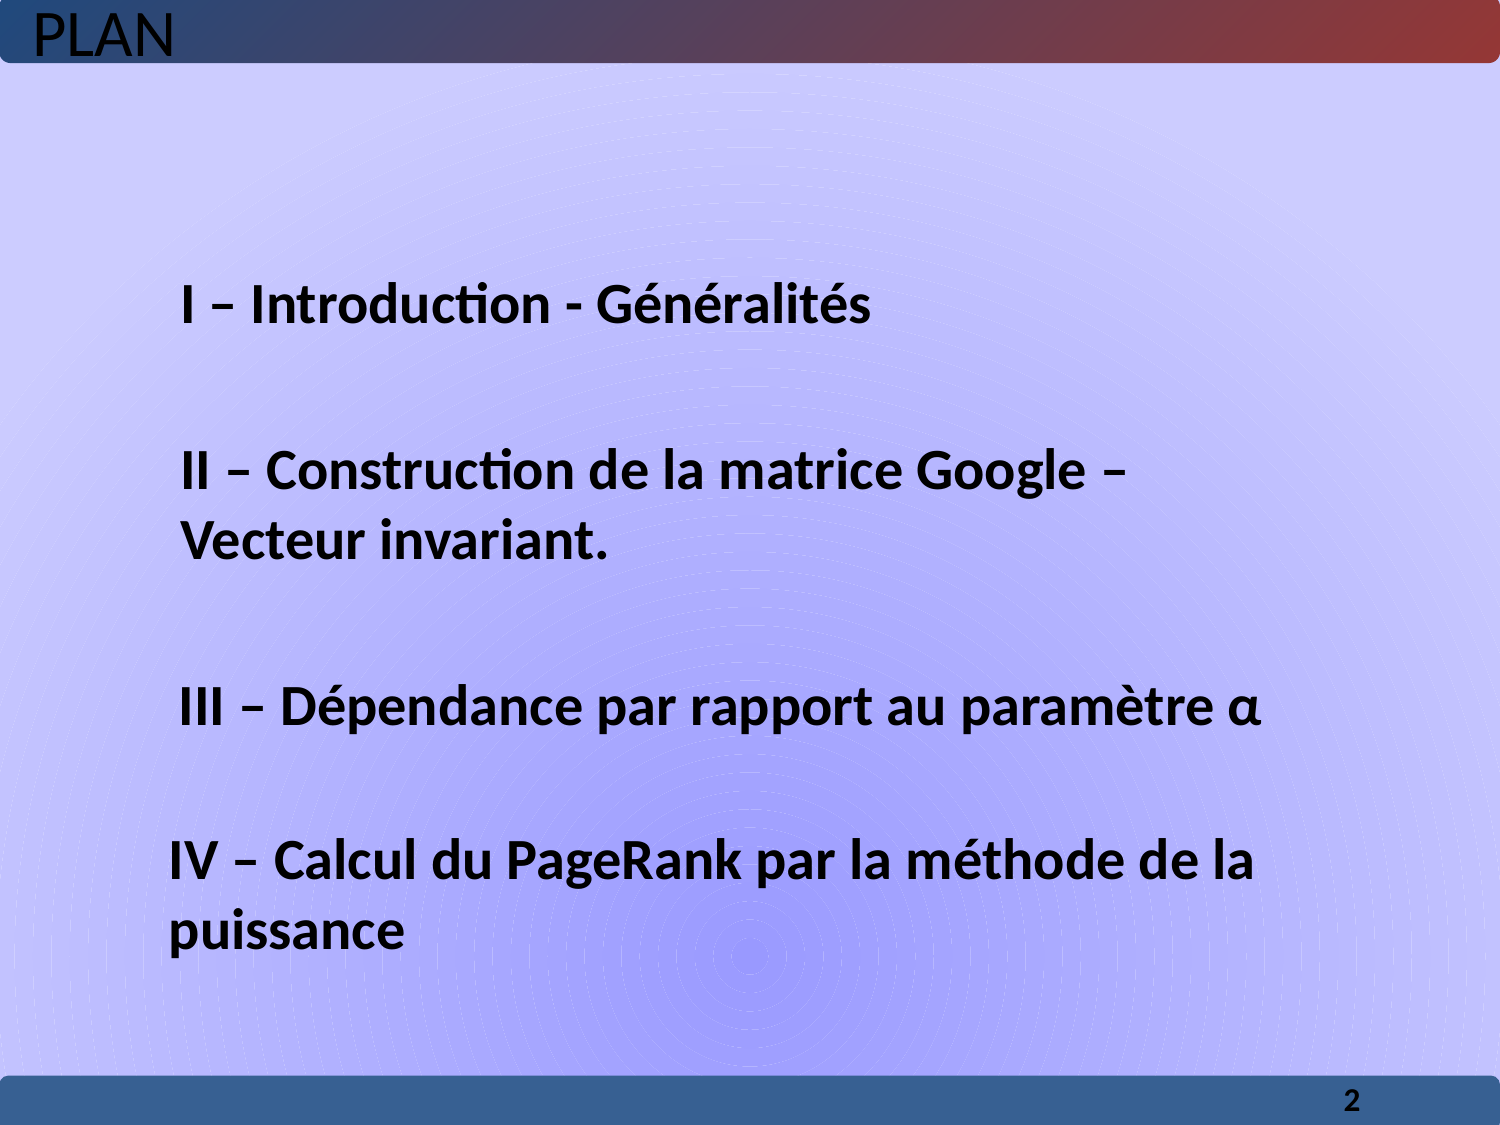

PLAN
I – Introduction - Généralités
II – Construction de la matrice Google – Vecteur invariant.
III – Dépendance par rapport au paramètre α
IV – Calcul du PageRank par la méthode de la puissance